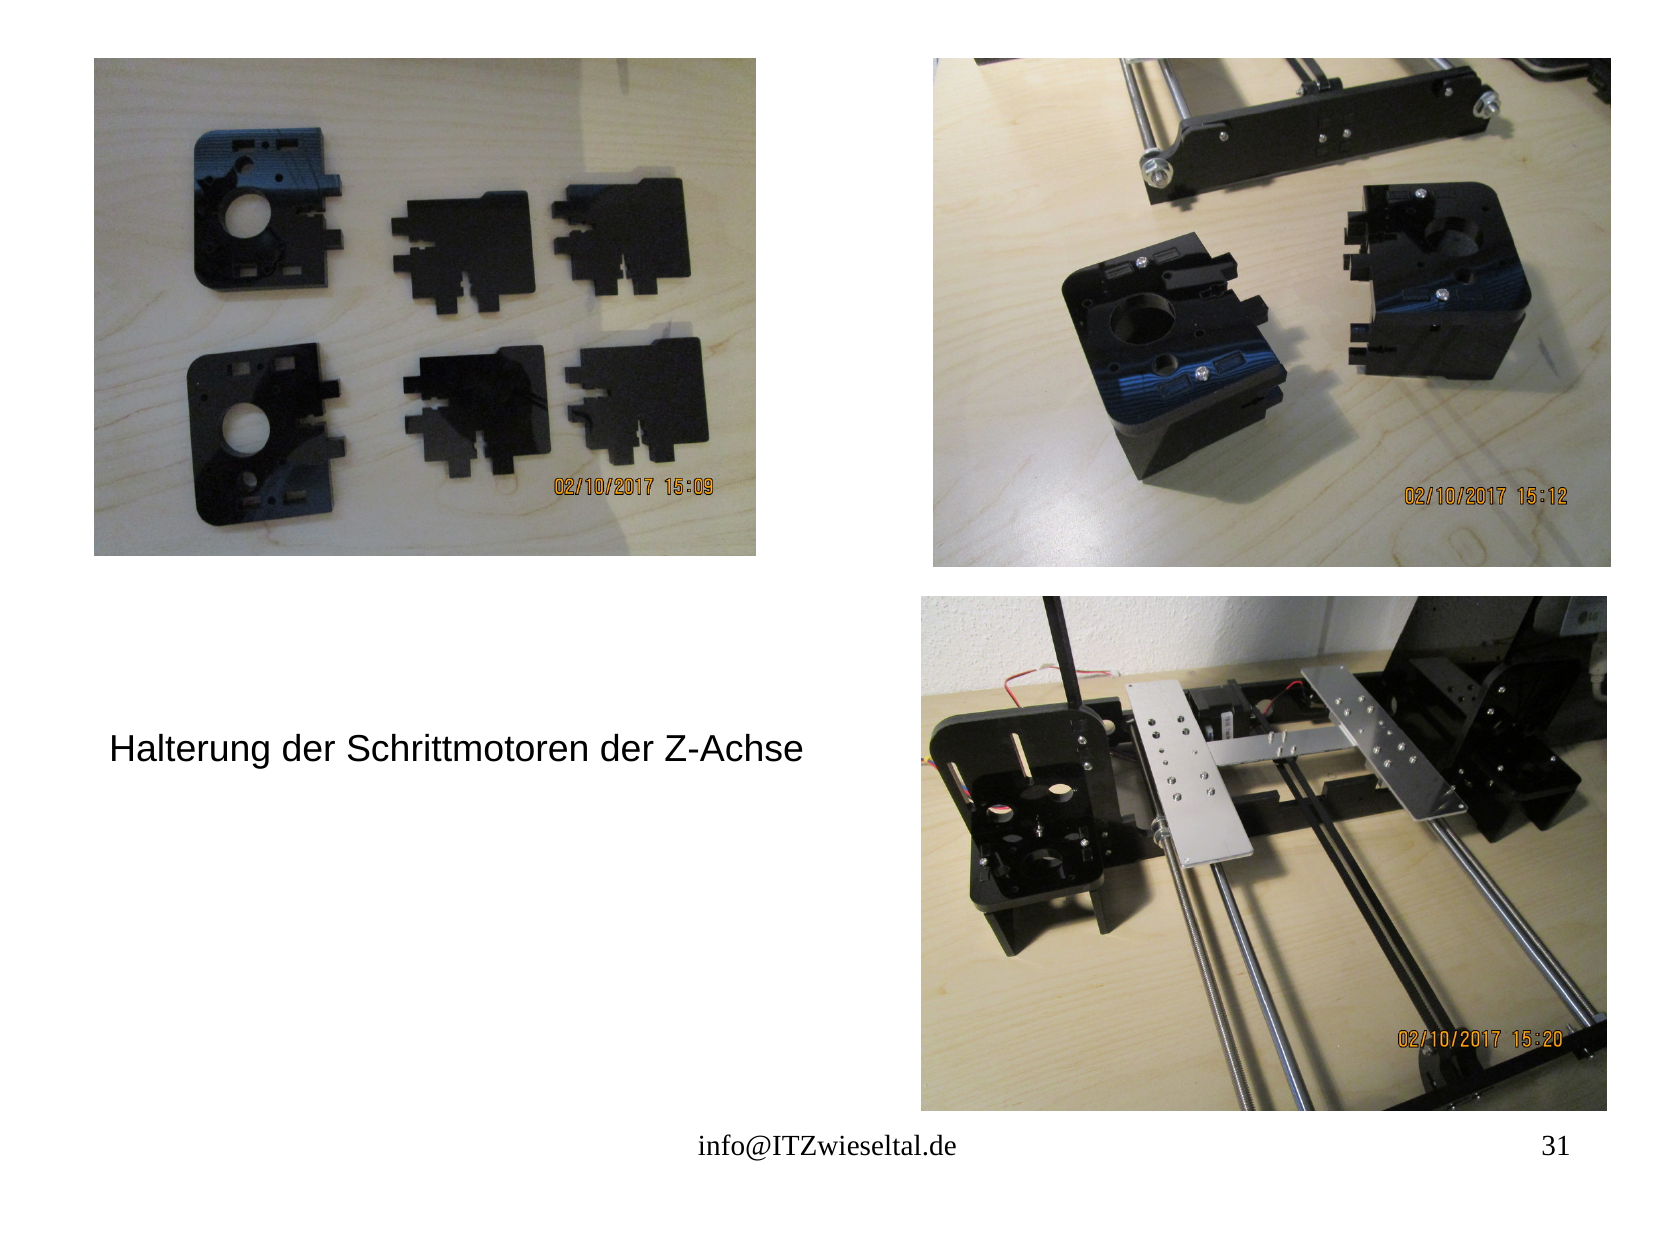

Halterung der Schrittmotoren der Z-Achse
info@ITZwieseltal.de
31